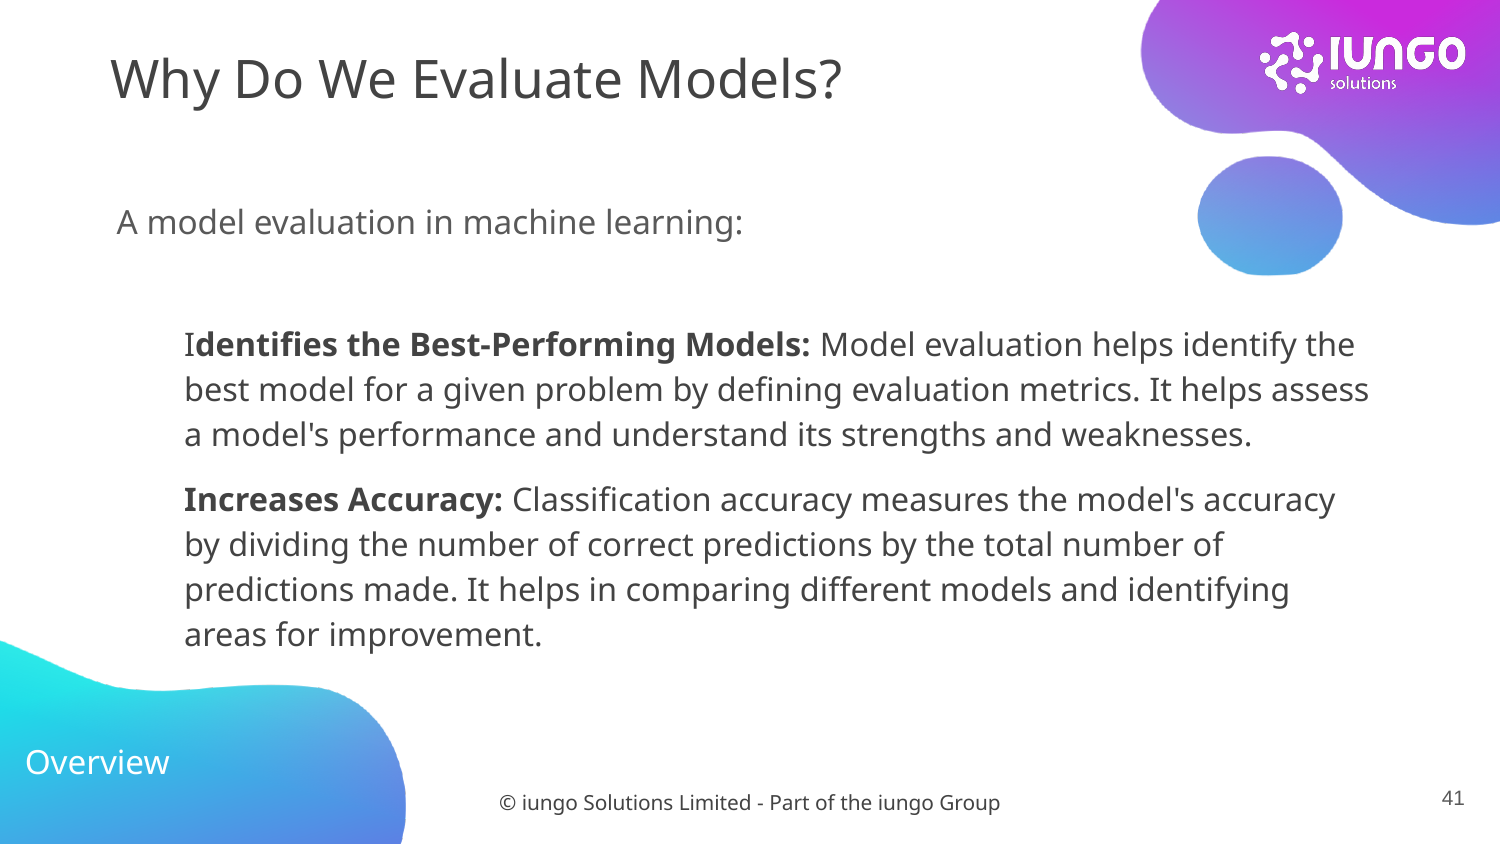

# Why Do We Evaluate Models?
A model evaluation in machine learning:
Identifies the Best-Performing Models: Model evaluation helps identify the best model for a given problem by defining evaluation metrics. It helps assess a model's performance and understand its strengths and weaknesses.
Increases Accuracy: Classification accuracy measures the model's accuracy by dividing the number of correct predictions by the total number of predictions made. It helps in comparing different models and identifying areas for improvement.
Overview